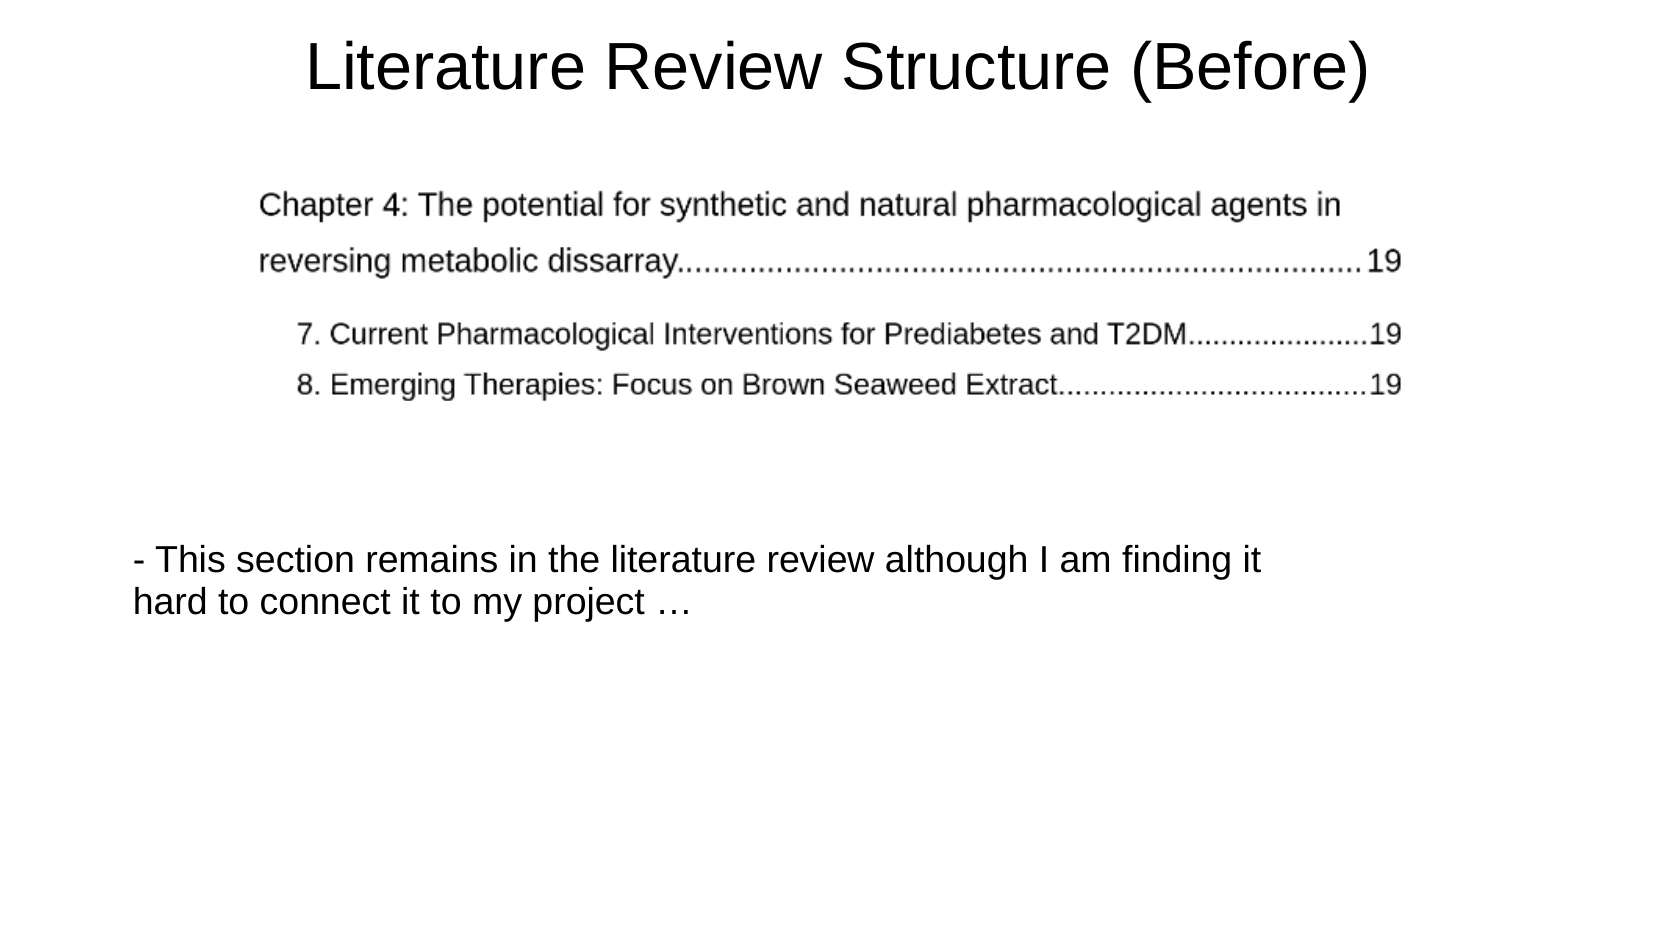

# Literature Review Structure (Before)
- This section remains in the literature review although I am finding it hard to connect it to my project …